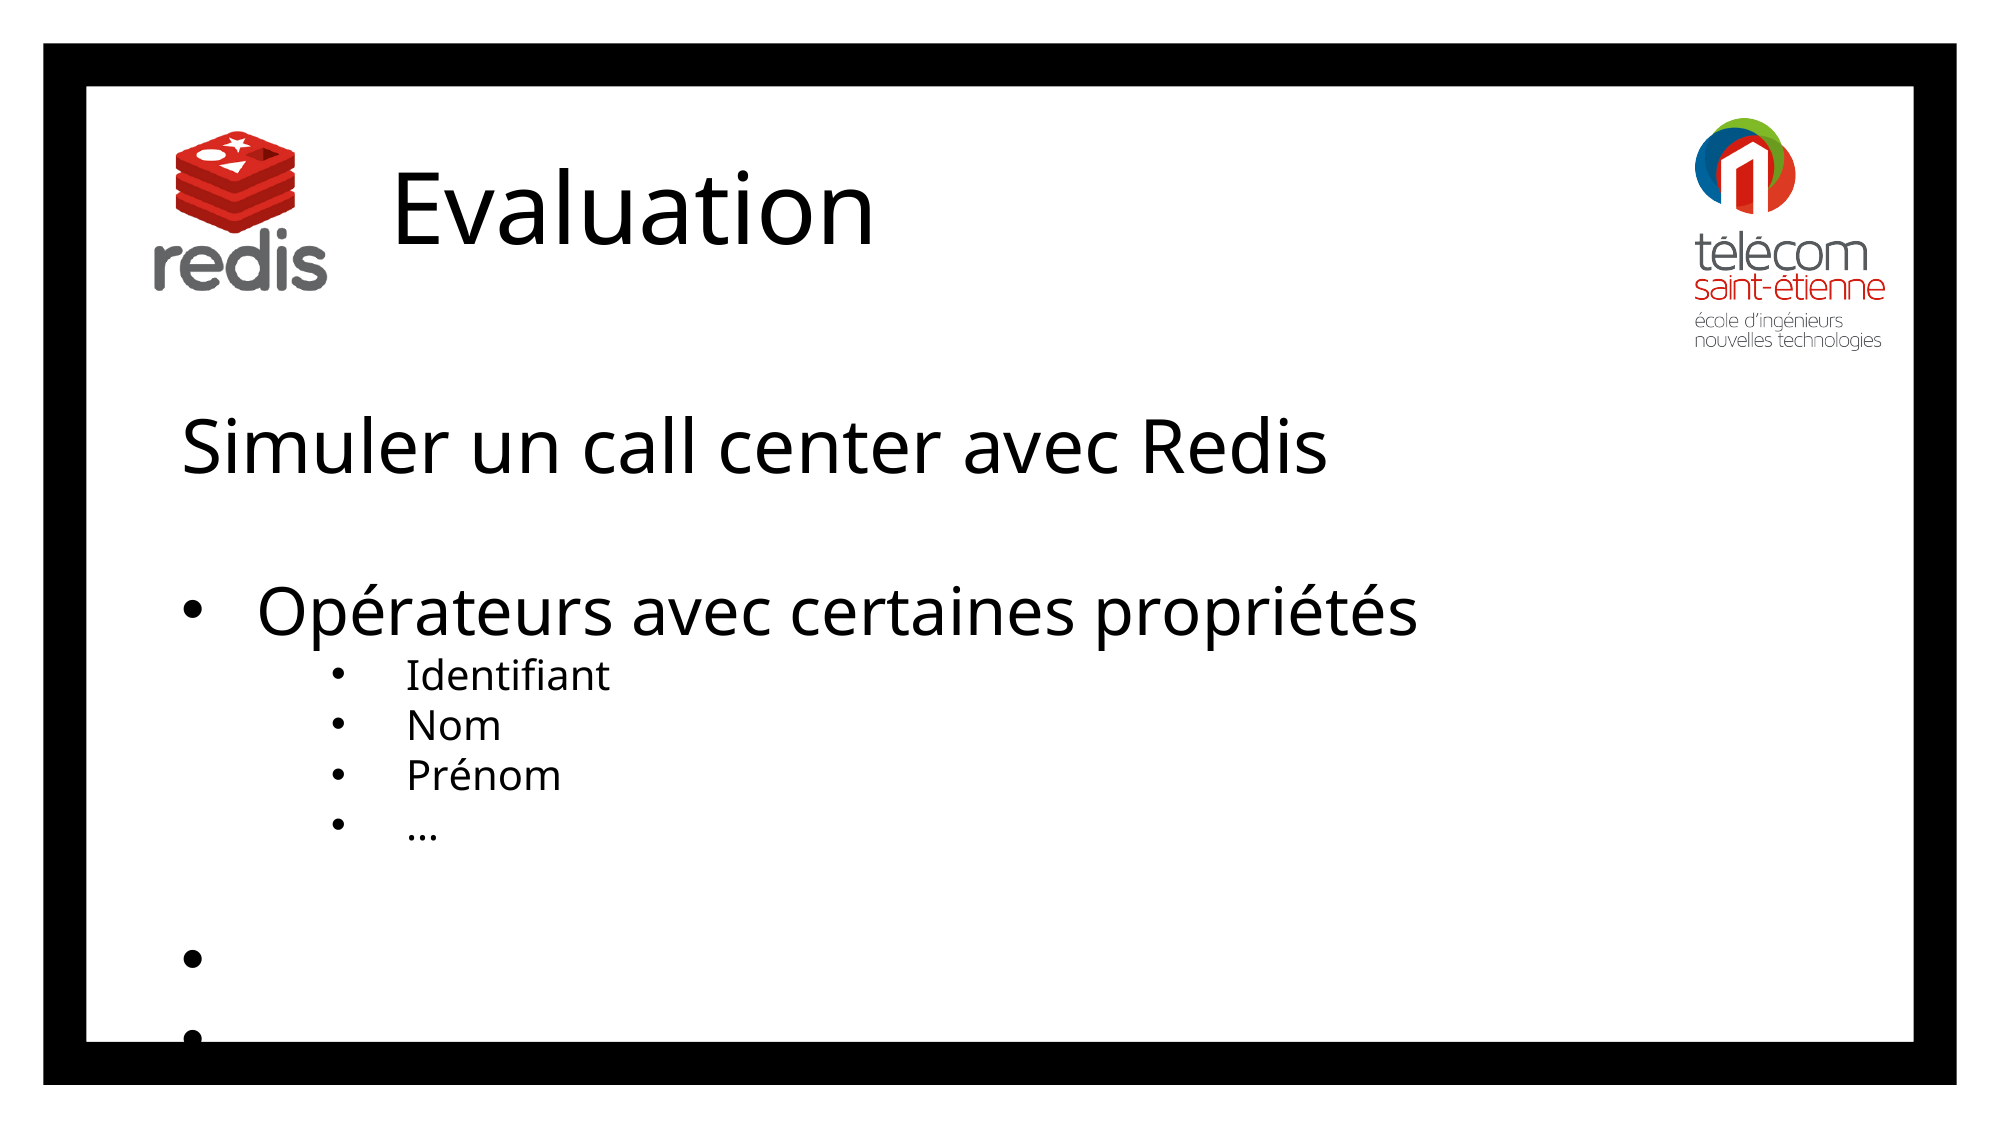

# Evaluation
Simuler un call center avec Redis
Opérateurs avec certaines propriétés
Identifiant
Nom
Prénom
…